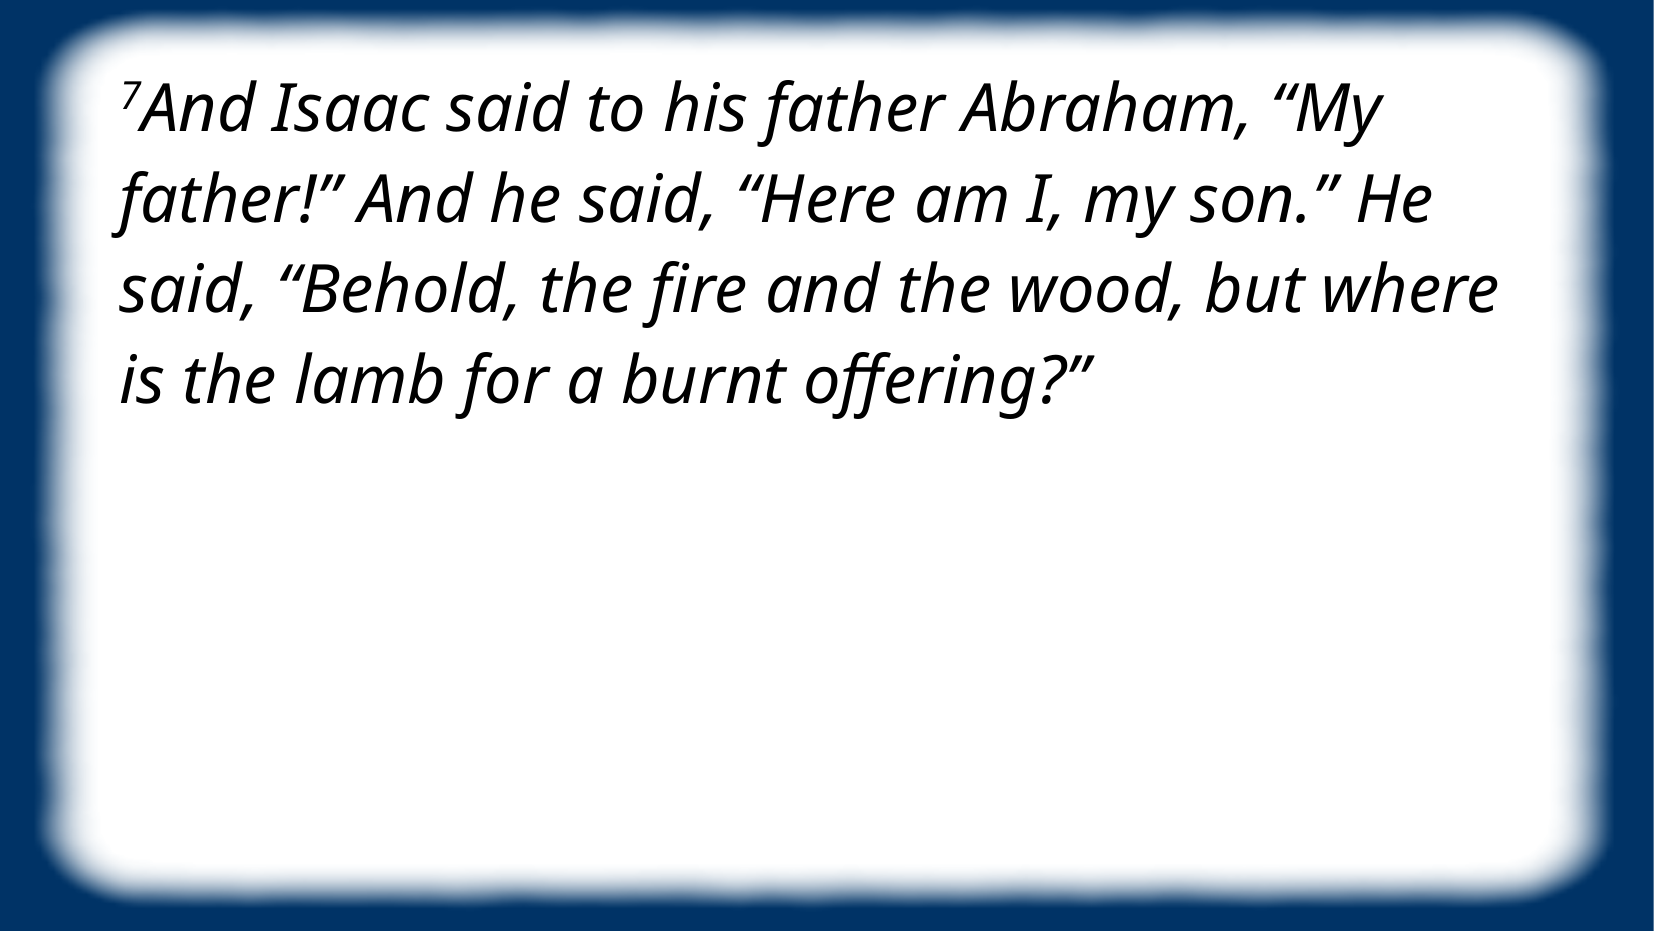

7And Isaac said to his father Abraham, “My father!” And he said, “Here am I, my son.” He said, “Behold, the fire and the wood, but where is the lamb for a burnt offering?”